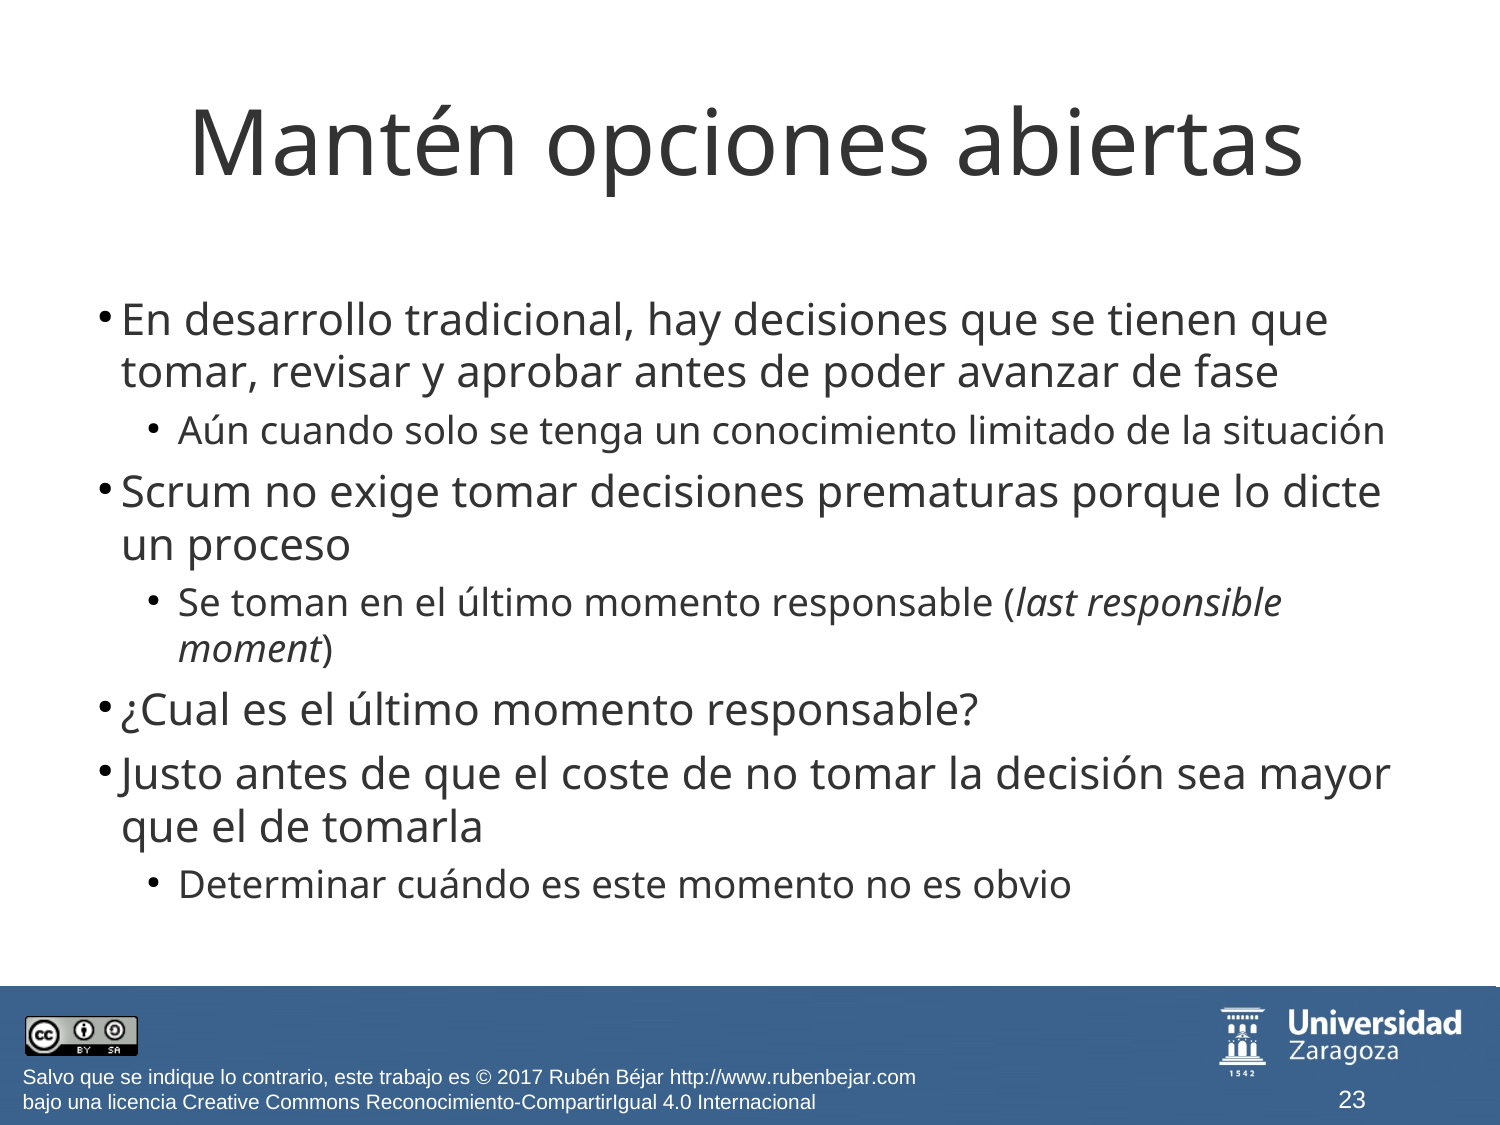

# Mantén opciones abiertas
En desarrollo tradicional, hay decisiones que se tienen que tomar, revisar y aprobar antes de poder avanzar de fase
Aún cuando solo se tenga un conocimiento limitado de la situación
Scrum no exige tomar decisiones prematuras porque lo dicte un proceso
Se toman en el último momento responsable (last responsible moment)
¿Cual es el último momento responsable?
Justo antes de que el coste de no tomar la decisión sea mayor que el de tomarla
Determinar cuándo es este momento no es obvio